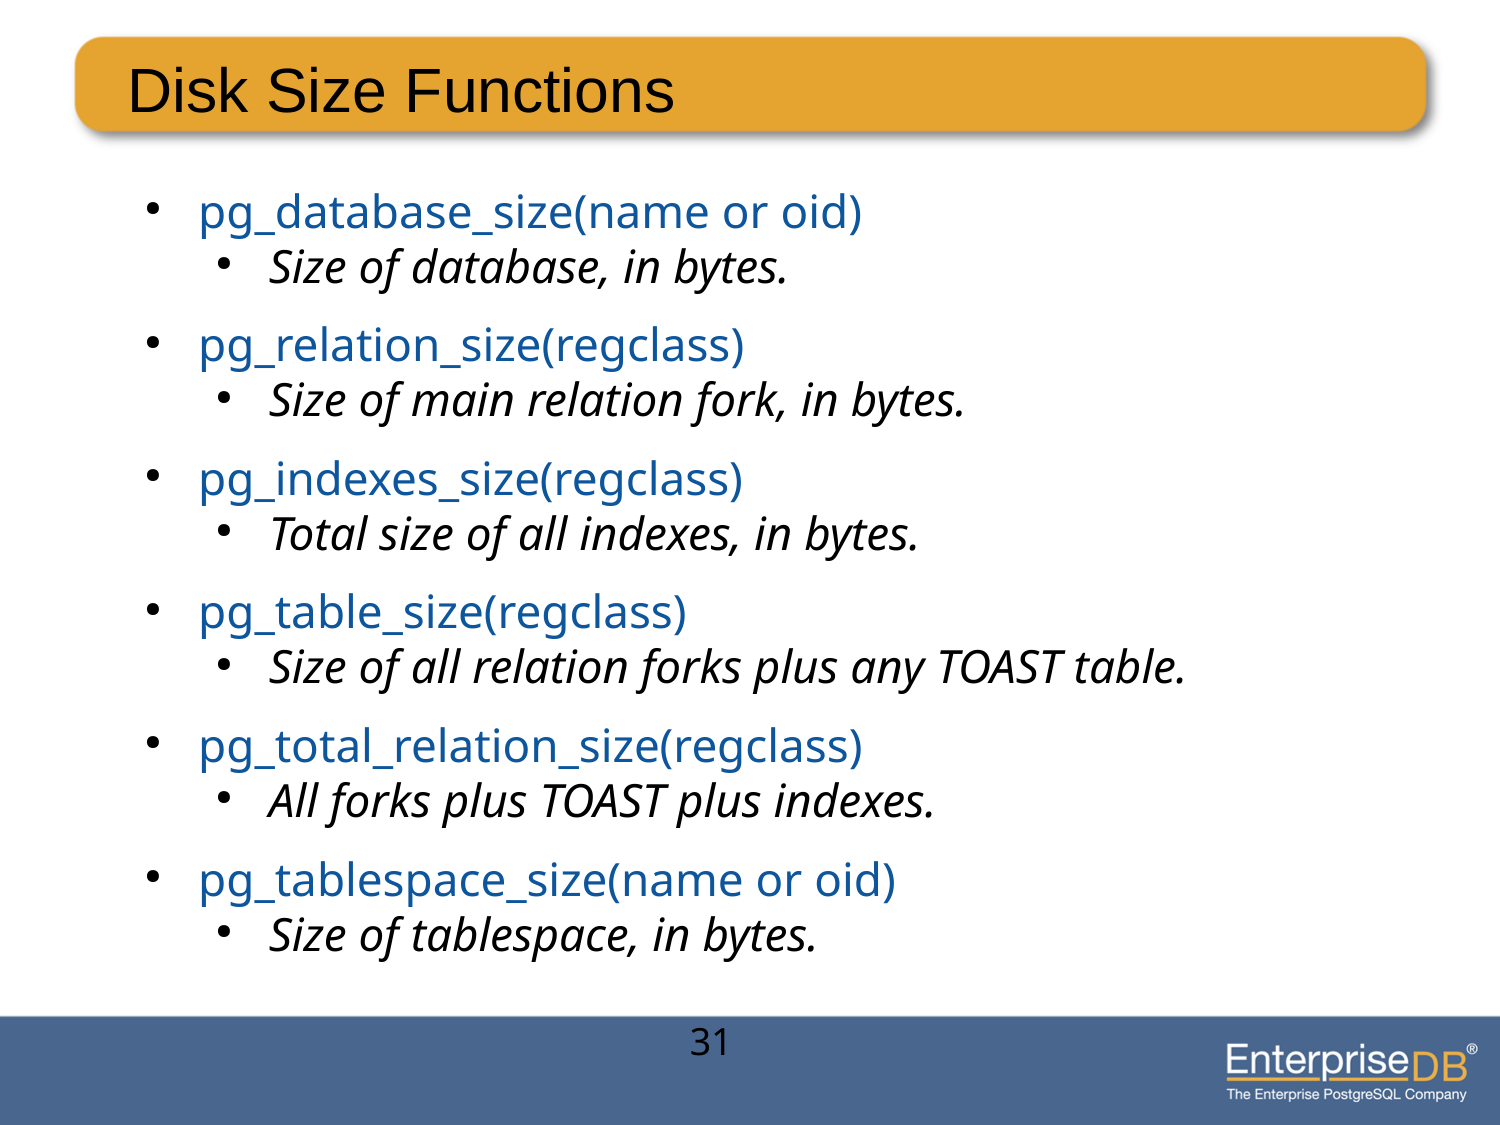

# Disk Size Functions
pg_database_size(name or oid)
Size of database, in bytes.
pg_relation_size(regclass)
Size of main relation fork, in bytes.
pg_indexes_size(regclass)
Total size of all indexes, in bytes.
pg_table_size(regclass)
Size of all relation forks plus any TOAST table.
pg_total_relation_size(regclass)
All forks plus TOAST plus indexes.
pg_tablespace_size(name or oid)
Size of tablespace, in bytes.